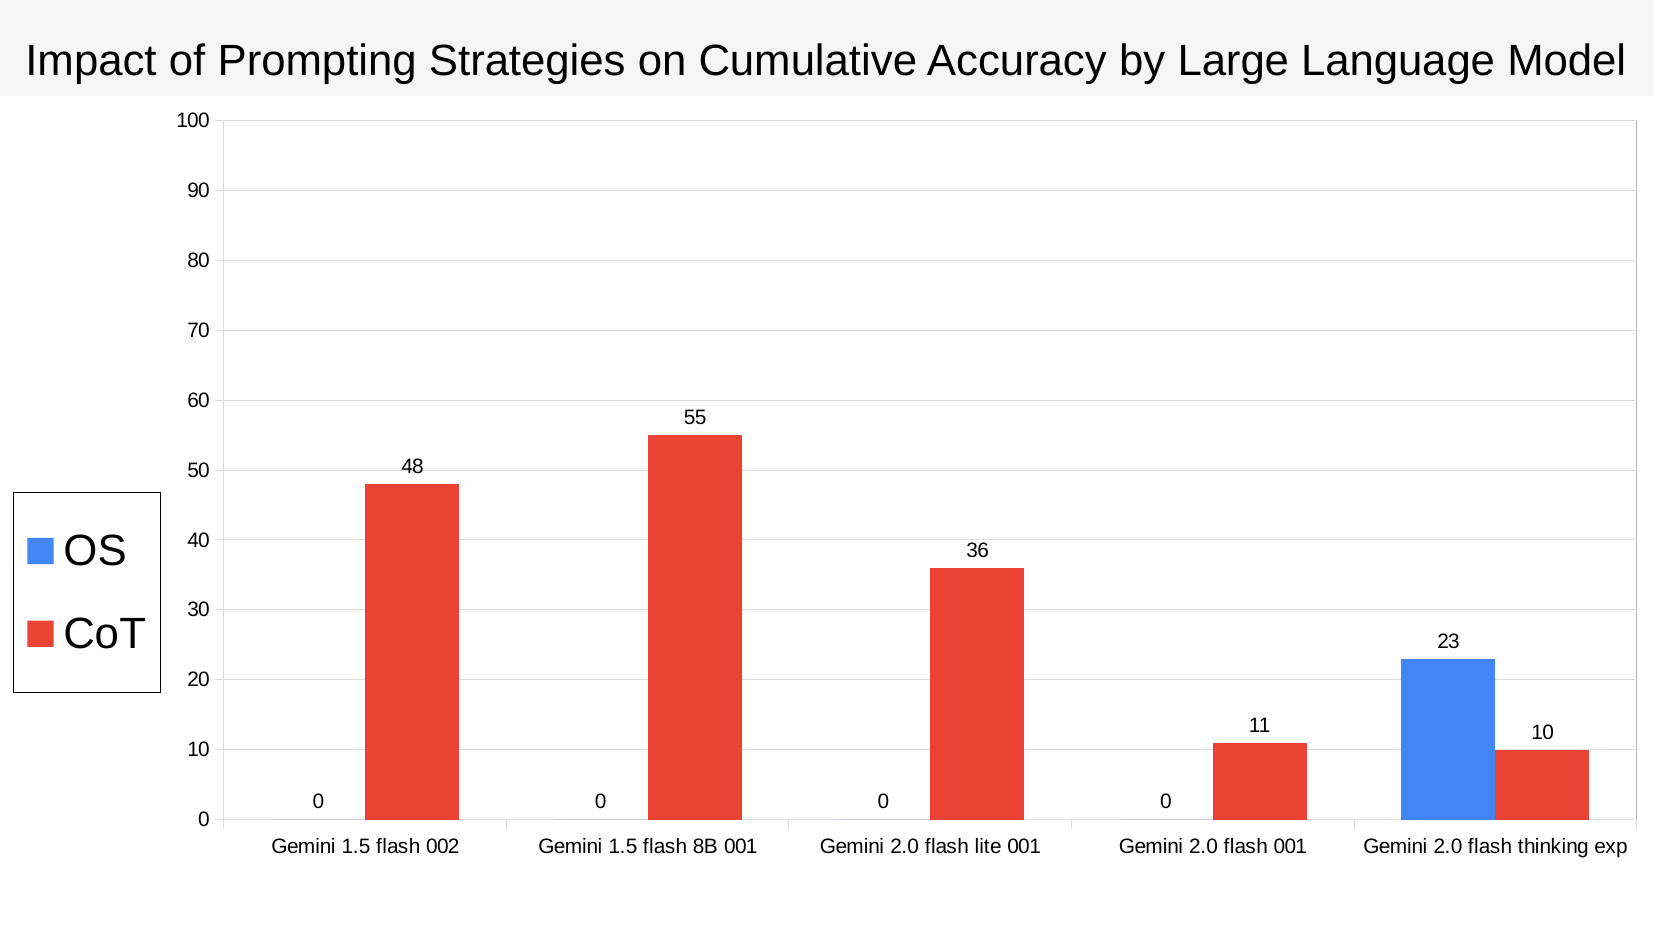

# q201
Impact of Prompting Strategies on Cumulative Accuracy by Large Language Model
### Chart
| Category | OS | CoT |
|---|---|---|
| Gemini 1.5 flash 002 | 0.0 | 48.0 |
| Gemini 1.5 flash 8B 001 | 0.0 | 55.0 |
| Gemini 2.0 flash lite 001 | 0.0 | 36.0 |
| Gemini 2.0 flash 001 | 0.0 | 11.0 |
| Gemini 2.0 flash thinking exp | 23.0 | 10.0 |